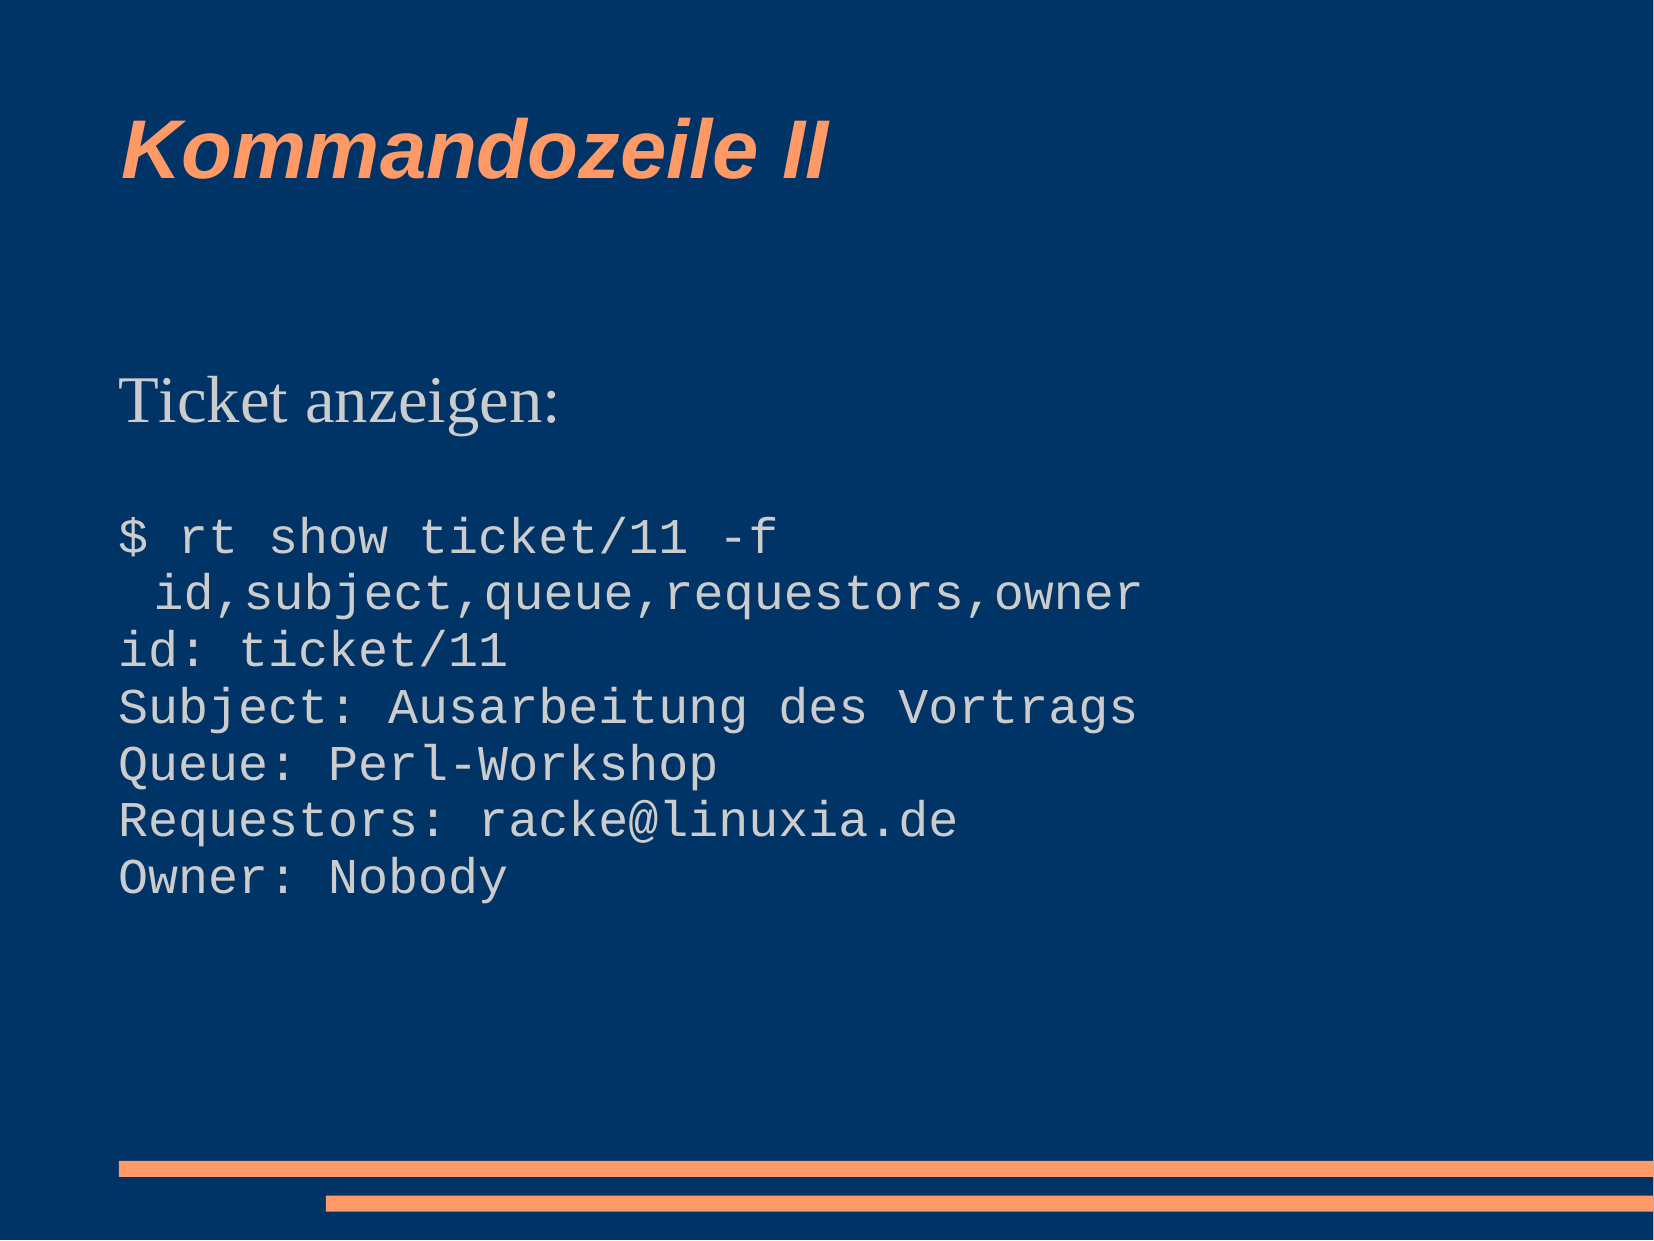

# Kommandozeile II
Ticket anzeigen:
$ rt show ticket/11 -f id,subject,queue,requestors,owner
id: ticket/11
Subject: Ausarbeitung des Vortrags
Queue: Perl-Workshop
Requestors: racke@linuxia.de
Owner: Nobody